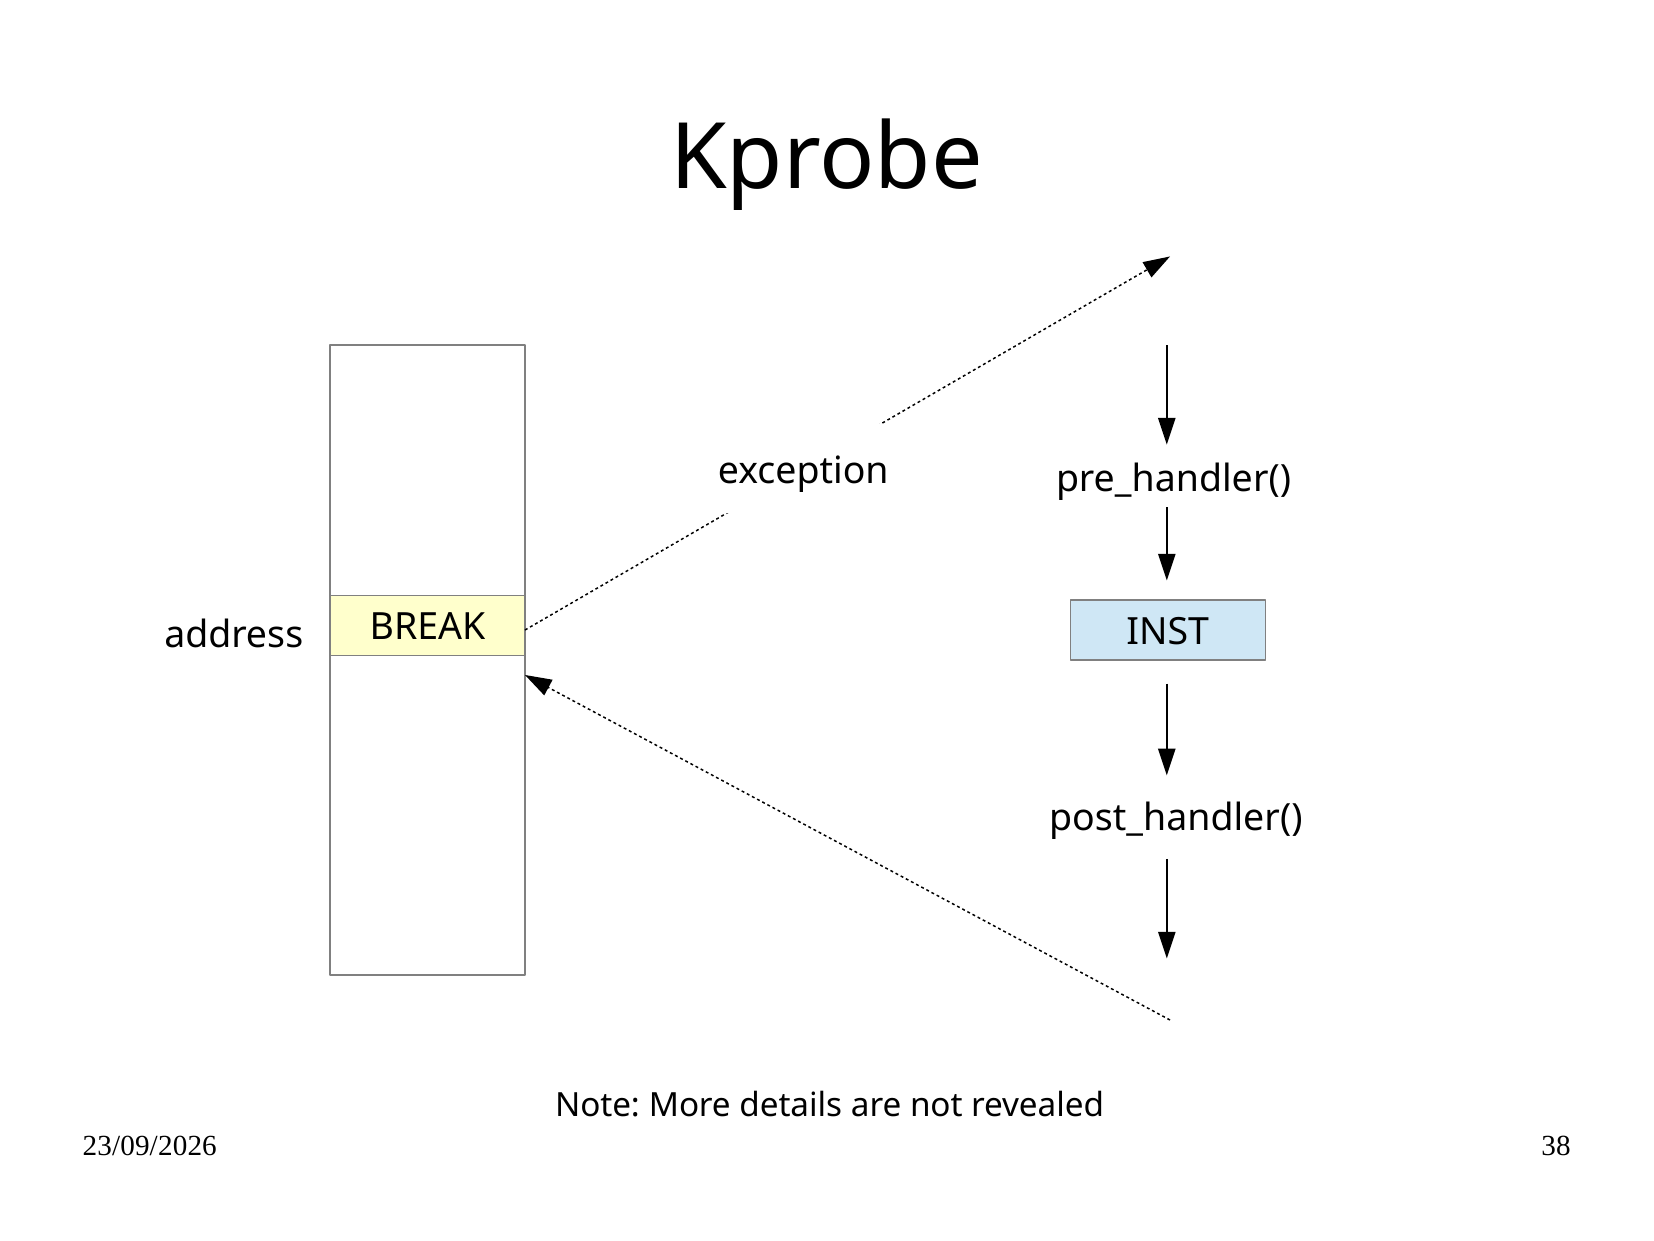

# Kprobe
exception
pre_handler()
BREAK
BREAK
address
INST
post_handler()
Note: More details are not revealed
38